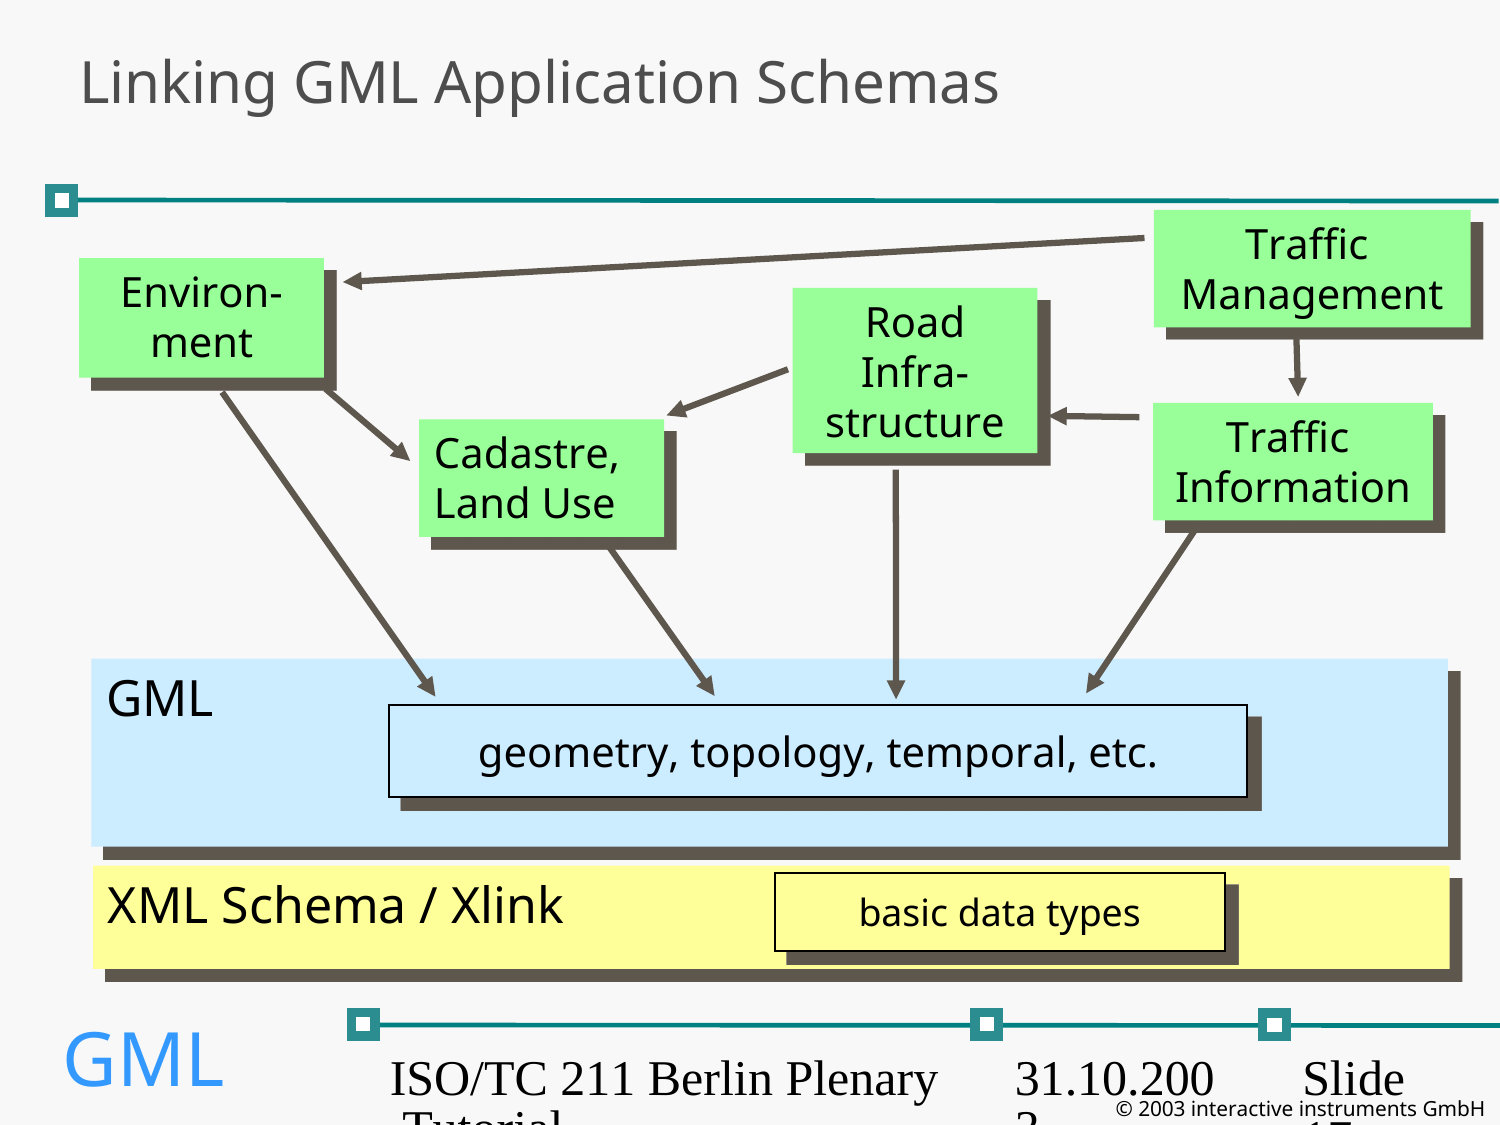

# Linking GML Application Schemas
Traffic
Management
Environ-
ment
Road
Infra-
structure
Traffic
Information
Cadastre,
Land Use
GML
geometry, topology, temporal, etc.
XML Schema / Xlink
basic data types
ISO/TC 211 Berlin Plenary Tutorial
31.10.2003
17